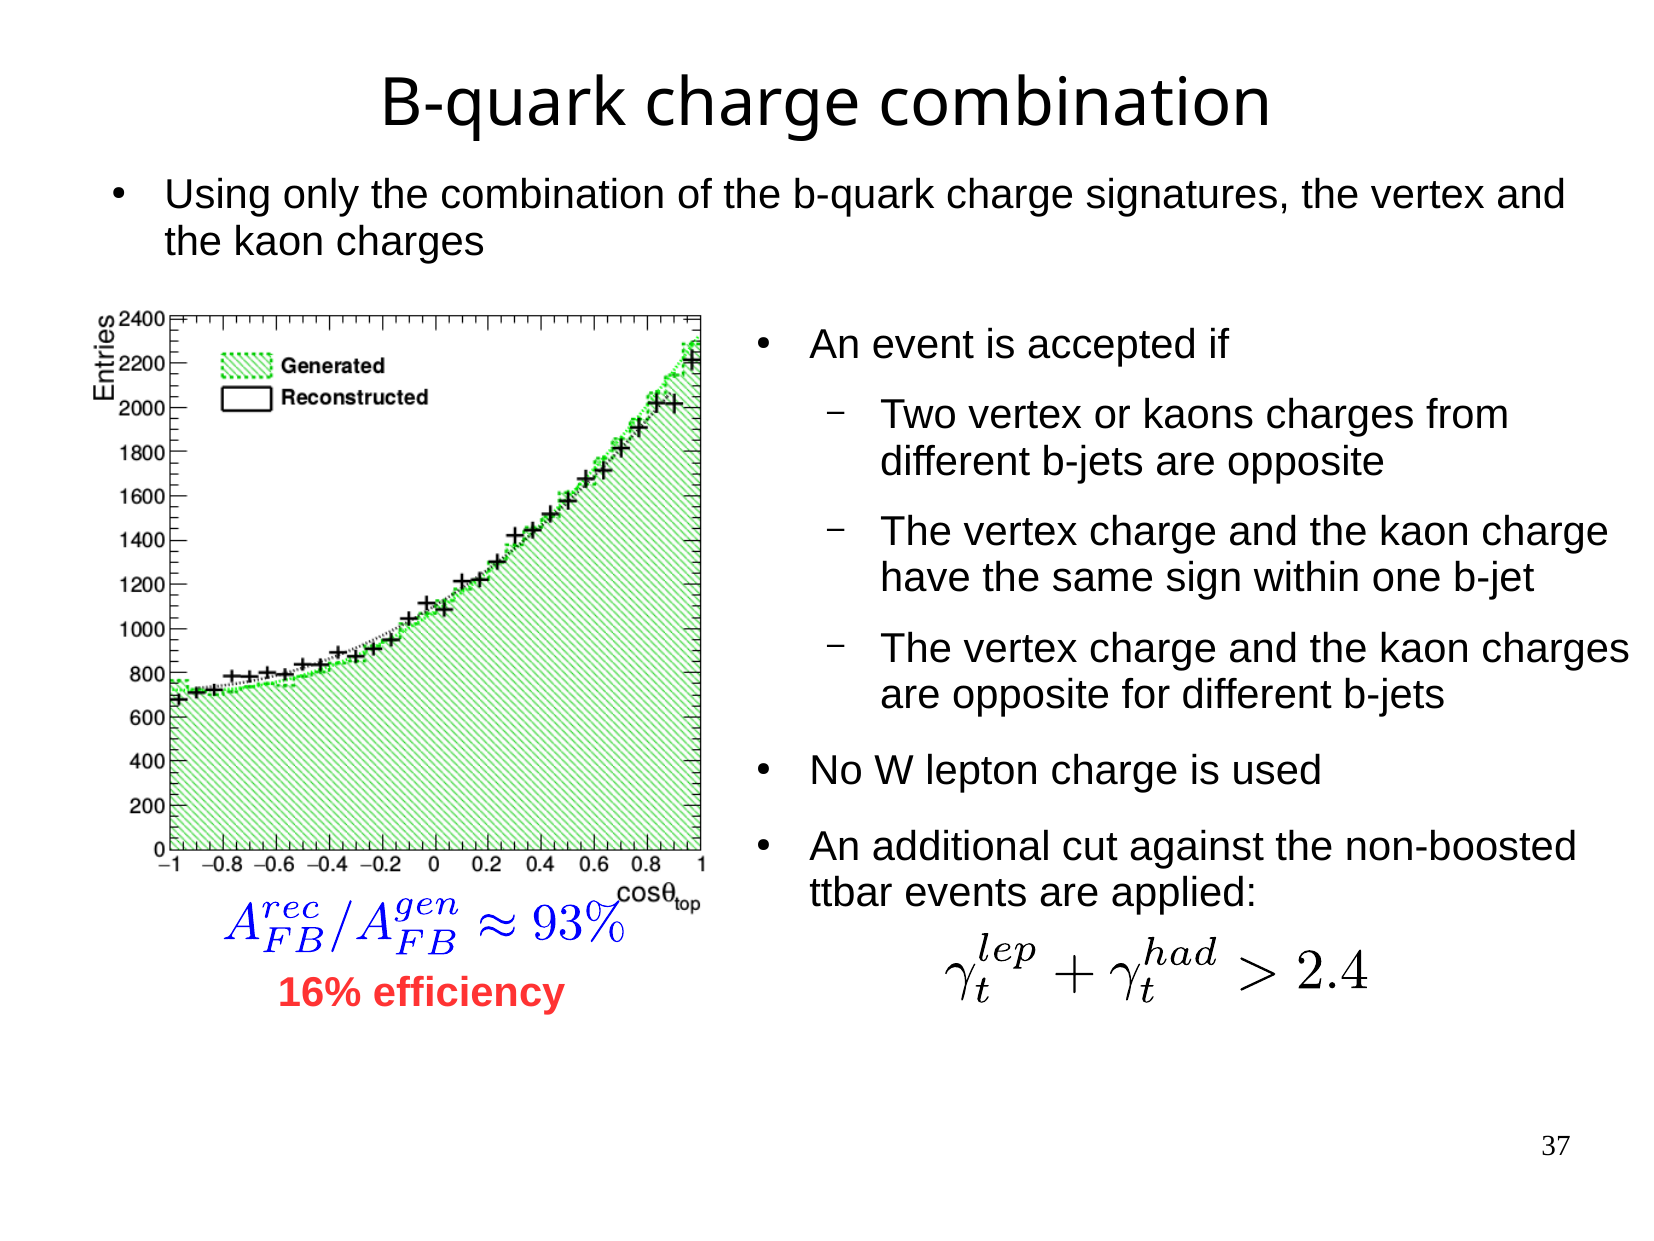

# B-quark charge combination
Using only the combination of the b-quark charge signatures, the vertex and the kaon charges
An event is accepted if
Two vertex or kaons charges from different b-jets are opposite
The vertex charge and the kaon charge have the same sign within one b-jet
The vertex charge and the kaon charges are opposite for different b-jets
No W lepton charge is used
An additional cut against the non-boosted ttbar events are applied:
16% efficiency
37